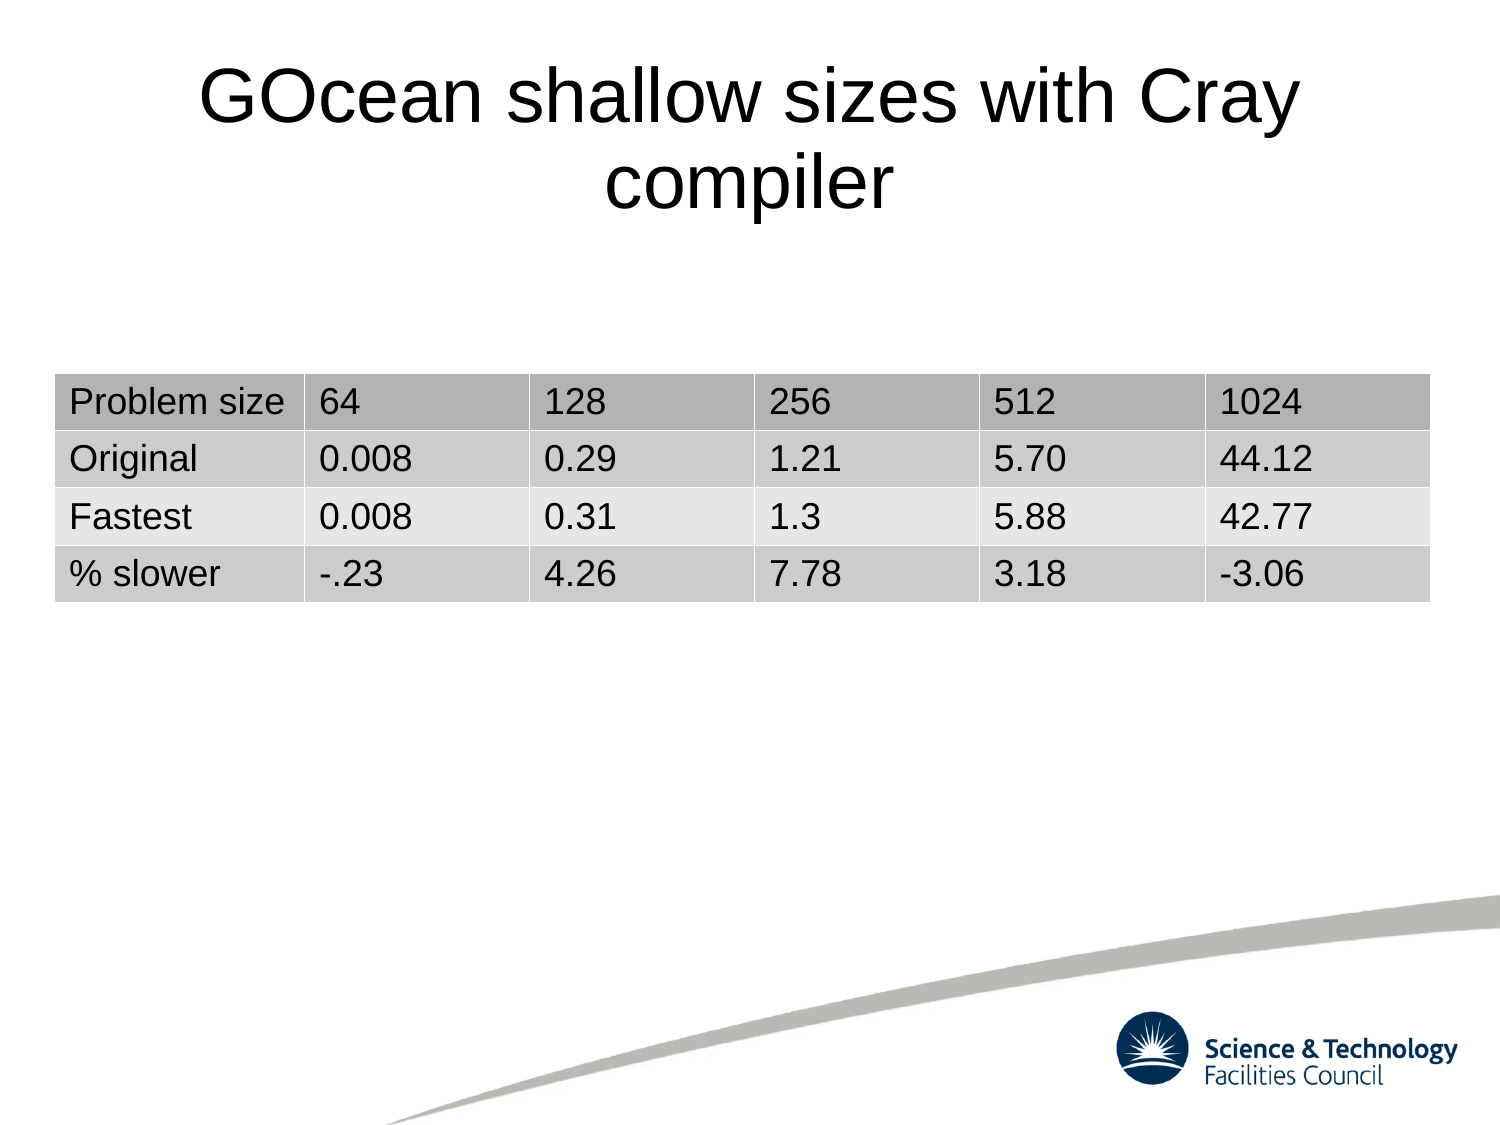

# GOcean shallow sizes with Cray compiler
| Problem size | 64 | 128 | 256 | 512 | 1024 |
| --- | --- | --- | --- | --- | --- |
| Original | 0.008 | 0.29 | 1.21 | 5.70 | 44.12 |
| Fastest | 0.008 | 0.31 | 1.3 | 5.88 | 42.77 |
| % slower | -.23 | 4.26 | 7.78 | 3.18 | -3.06 |